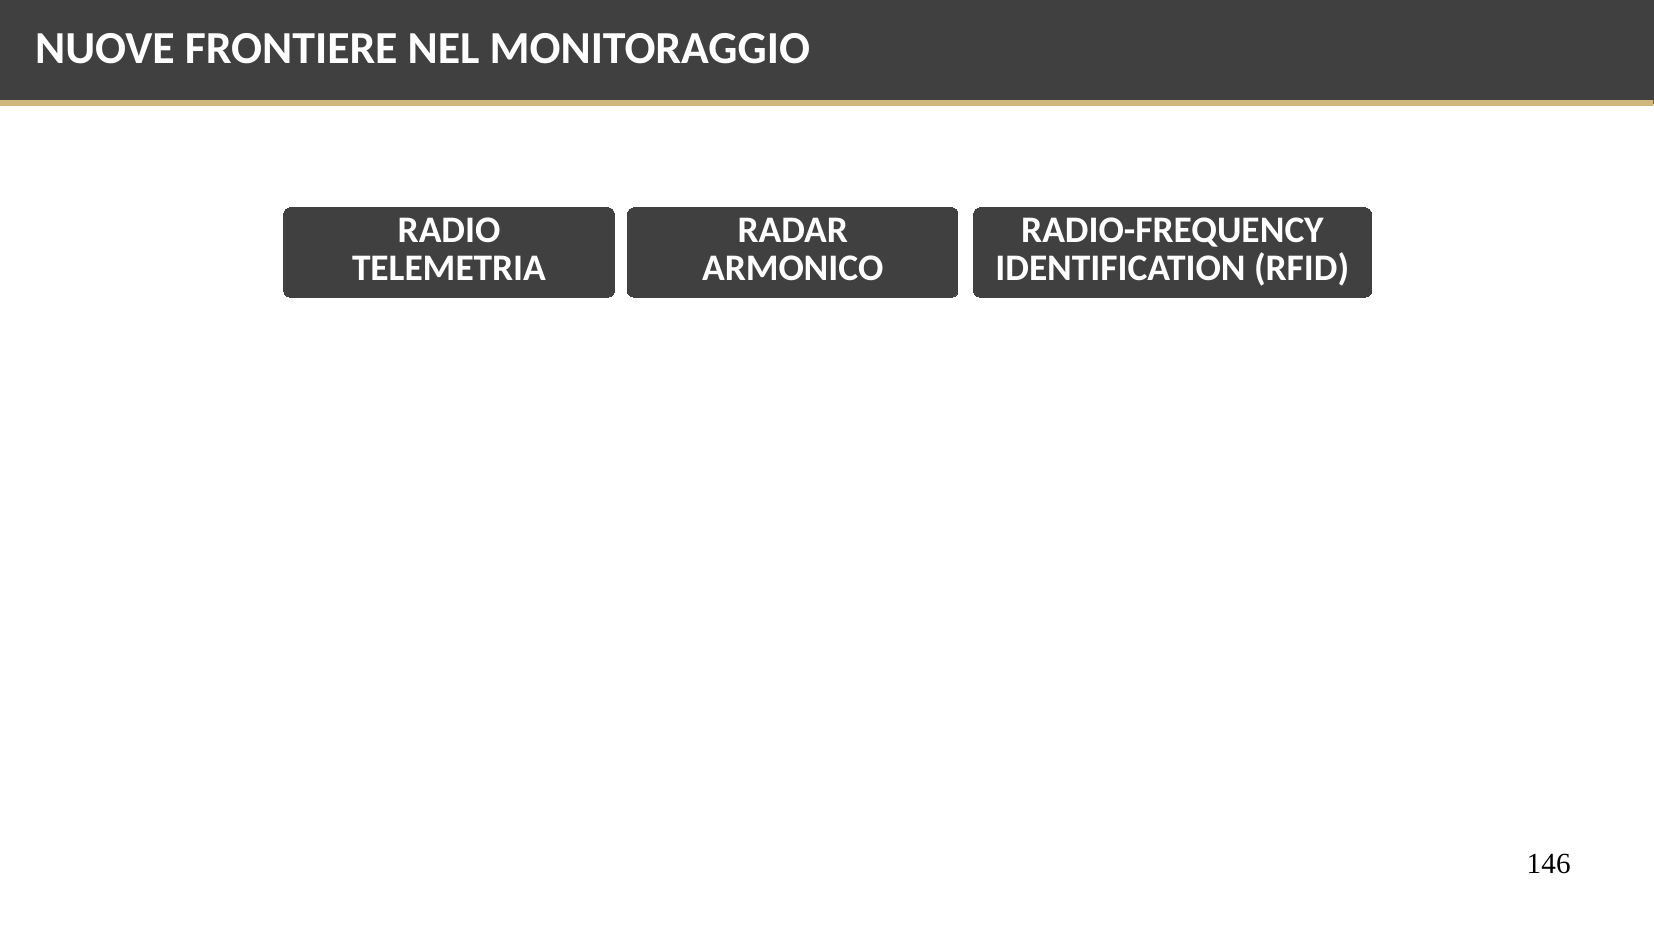

NUOVE FRONTIERE NEL MONITORAGGIO
RADIO
TELEMETRIA
RADAR
ARMONICO
RADIO-FREQUENCY
IDENTIFICATION (RFID)
146